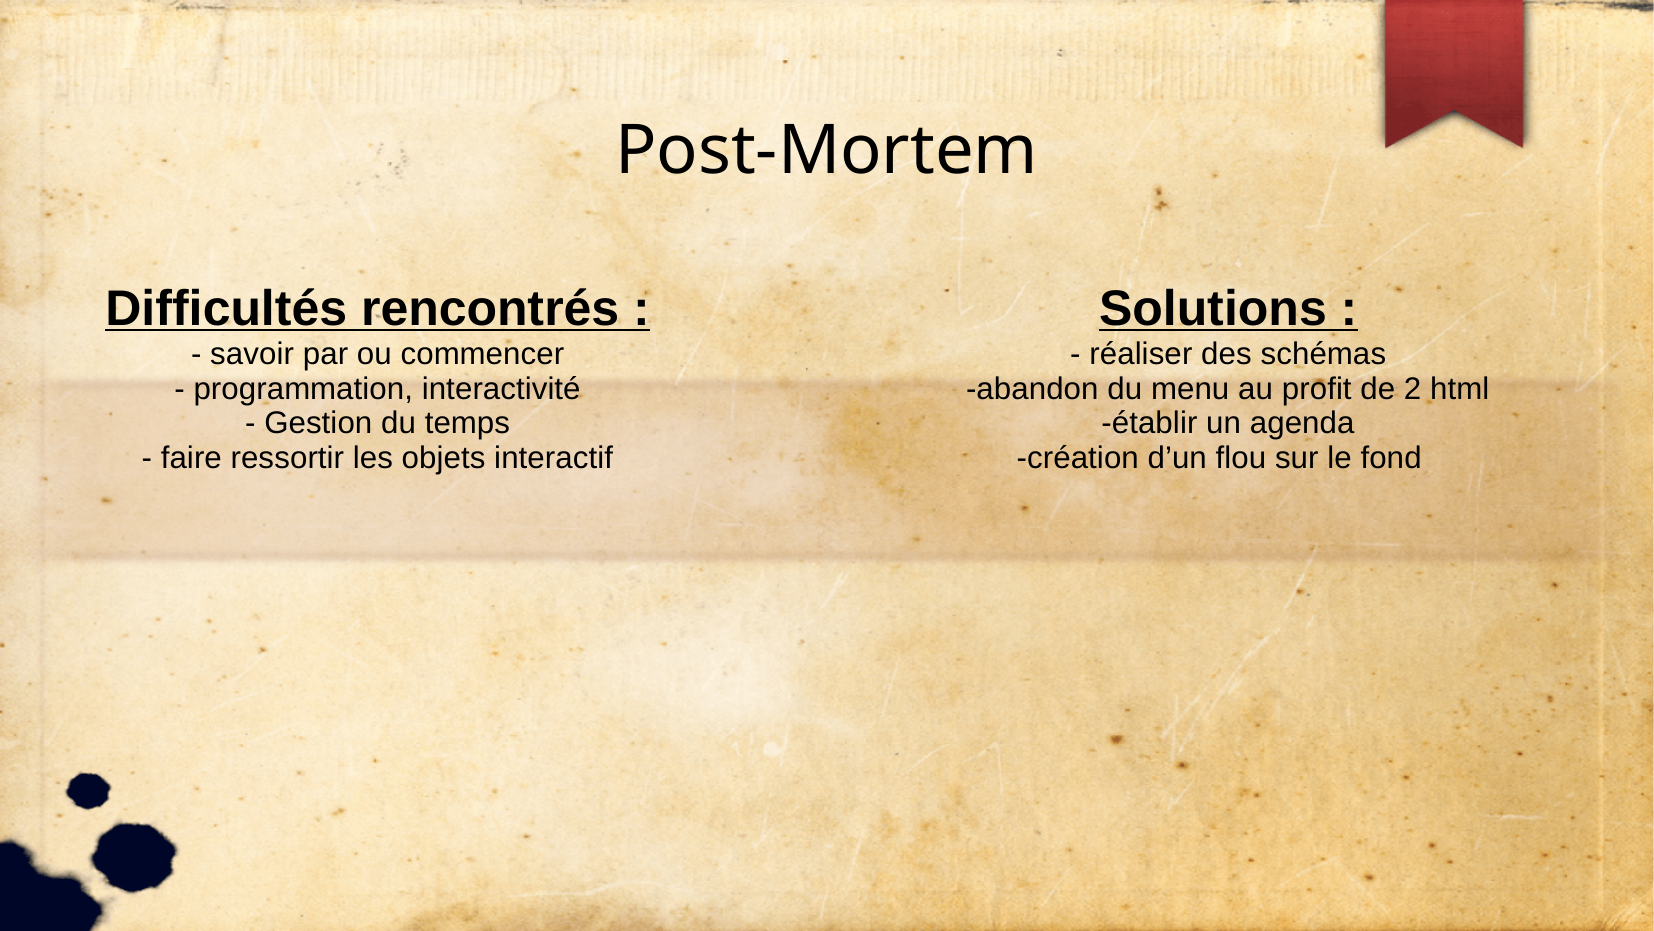

# Post-Mortem
Difficultés rencontrés :
- savoir par ou commencer
- programmation, interactivité
- Gestion du temps
- faire ressortir les objets interactif
Solutions :
- réaliser des schémas
-abandon du menu au profit de 2 html
-établir un agenda
-création d’un flou sur le fond